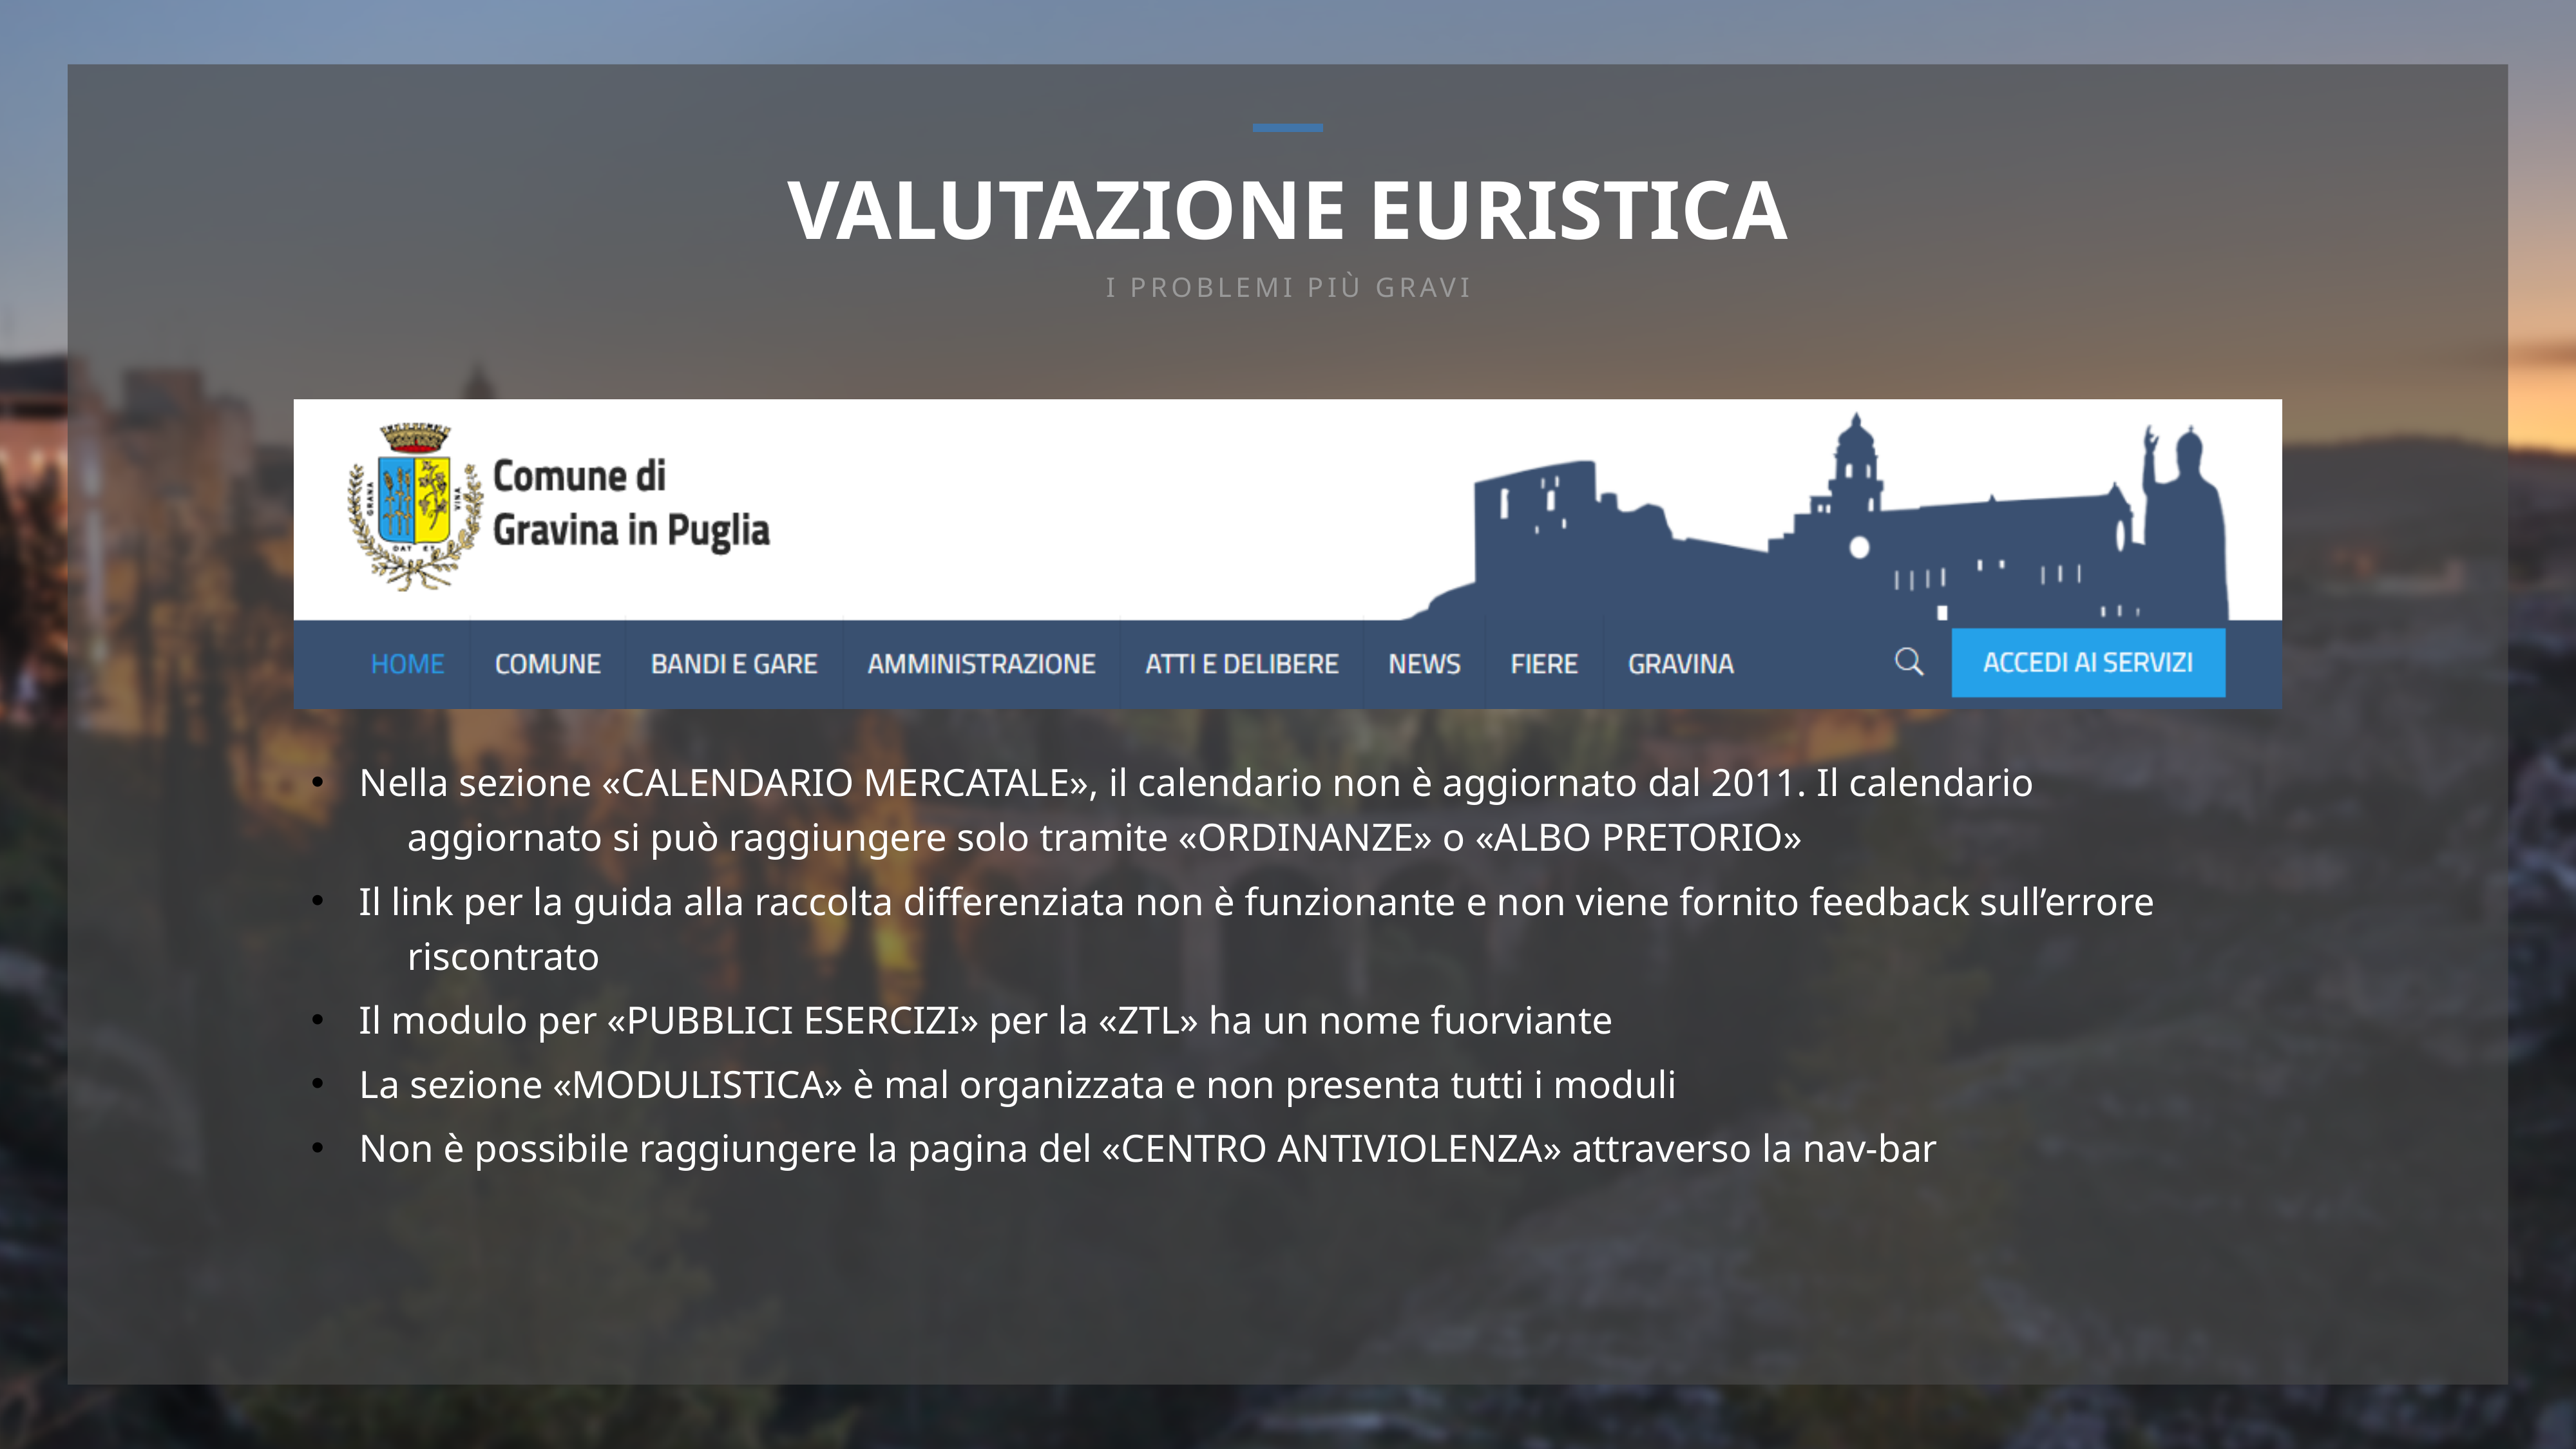

VALUTAZIONE EURISTICA
I PROBLEMI PIÙ GRAVI
Nella sezione «CALENDARIO MERCATALE», il calendario non è aggiornato dal 2011. Il calendario aggiornato si può raggiungere solo tramite «ORDINANZE» o «ALBO PRETORIO»
Il link per la guida alla raccolta differenziata non è funzionante e non viene fornito feedback sull’errore riscontrato
Il modulo per «PUBBLICI ESERCIZI» per la «ZTL» ha un nome fuorviante
La sezione «MODULISTICA» è mal organizzata e non presenta tutti i moduli
Non è possibile raggiungere la pagina del «CENTRO ANTIVIOLENZA» attraverso la nav-bar